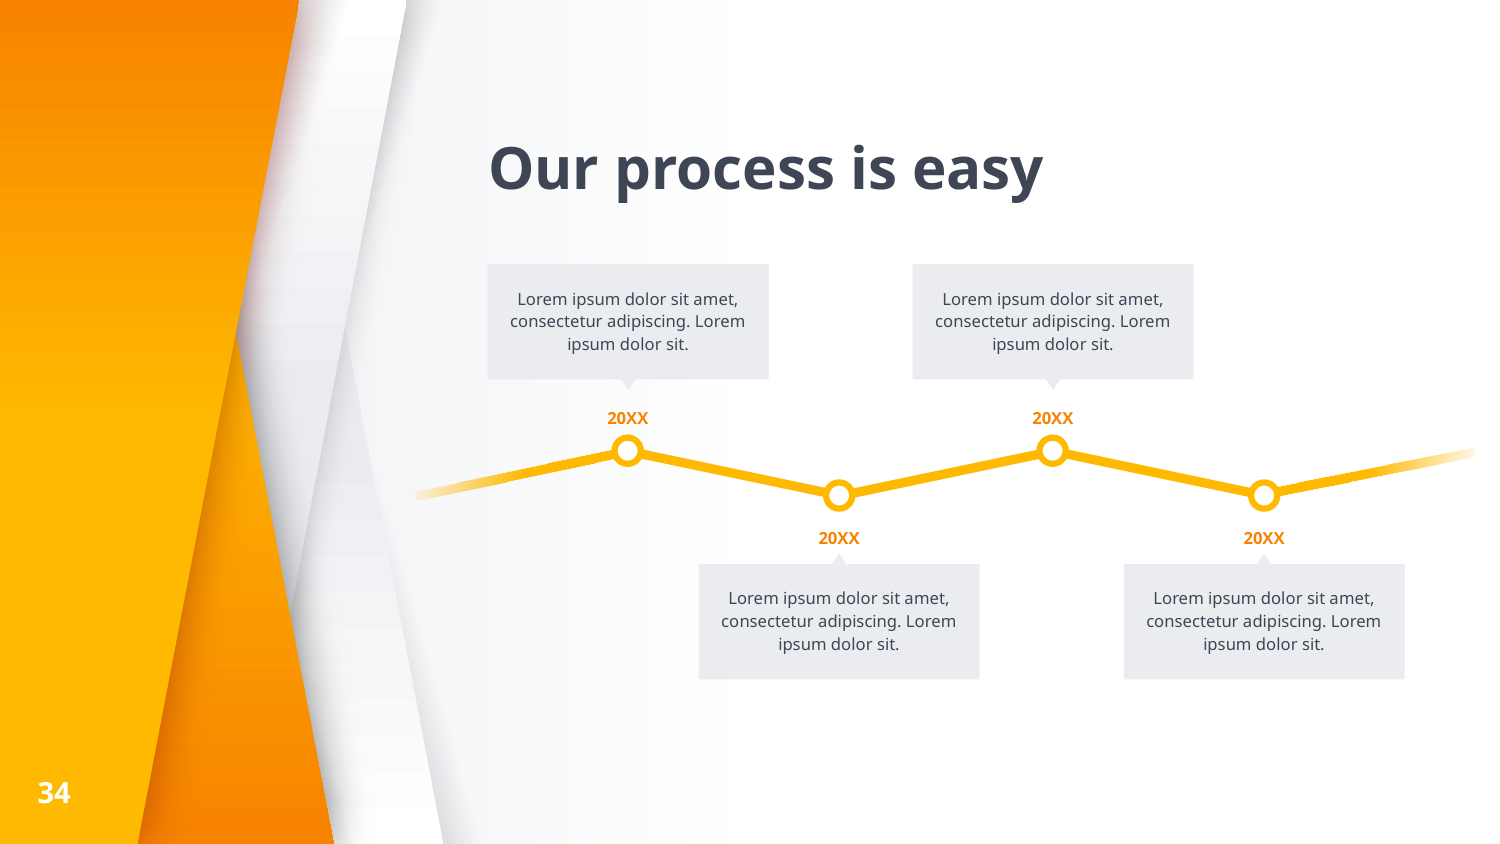

Our process is easy
Lorem ipsum dolor sit amet, consectetur adipiscing. Lorem ipsum dolor sit.
20XX
Lorem ipsum dolor sit amet, consectetur adipiscing. Lorem ipsum dolor sit.
20XX
20XX
Lorem ipsum dolor sit amet, consectetur adipiscing. Lorem ipsum dolor sit.
20XX
Lorem ipsum dolor sit amet, consectetur adipiscing. Lorem ipsum dolor sit.